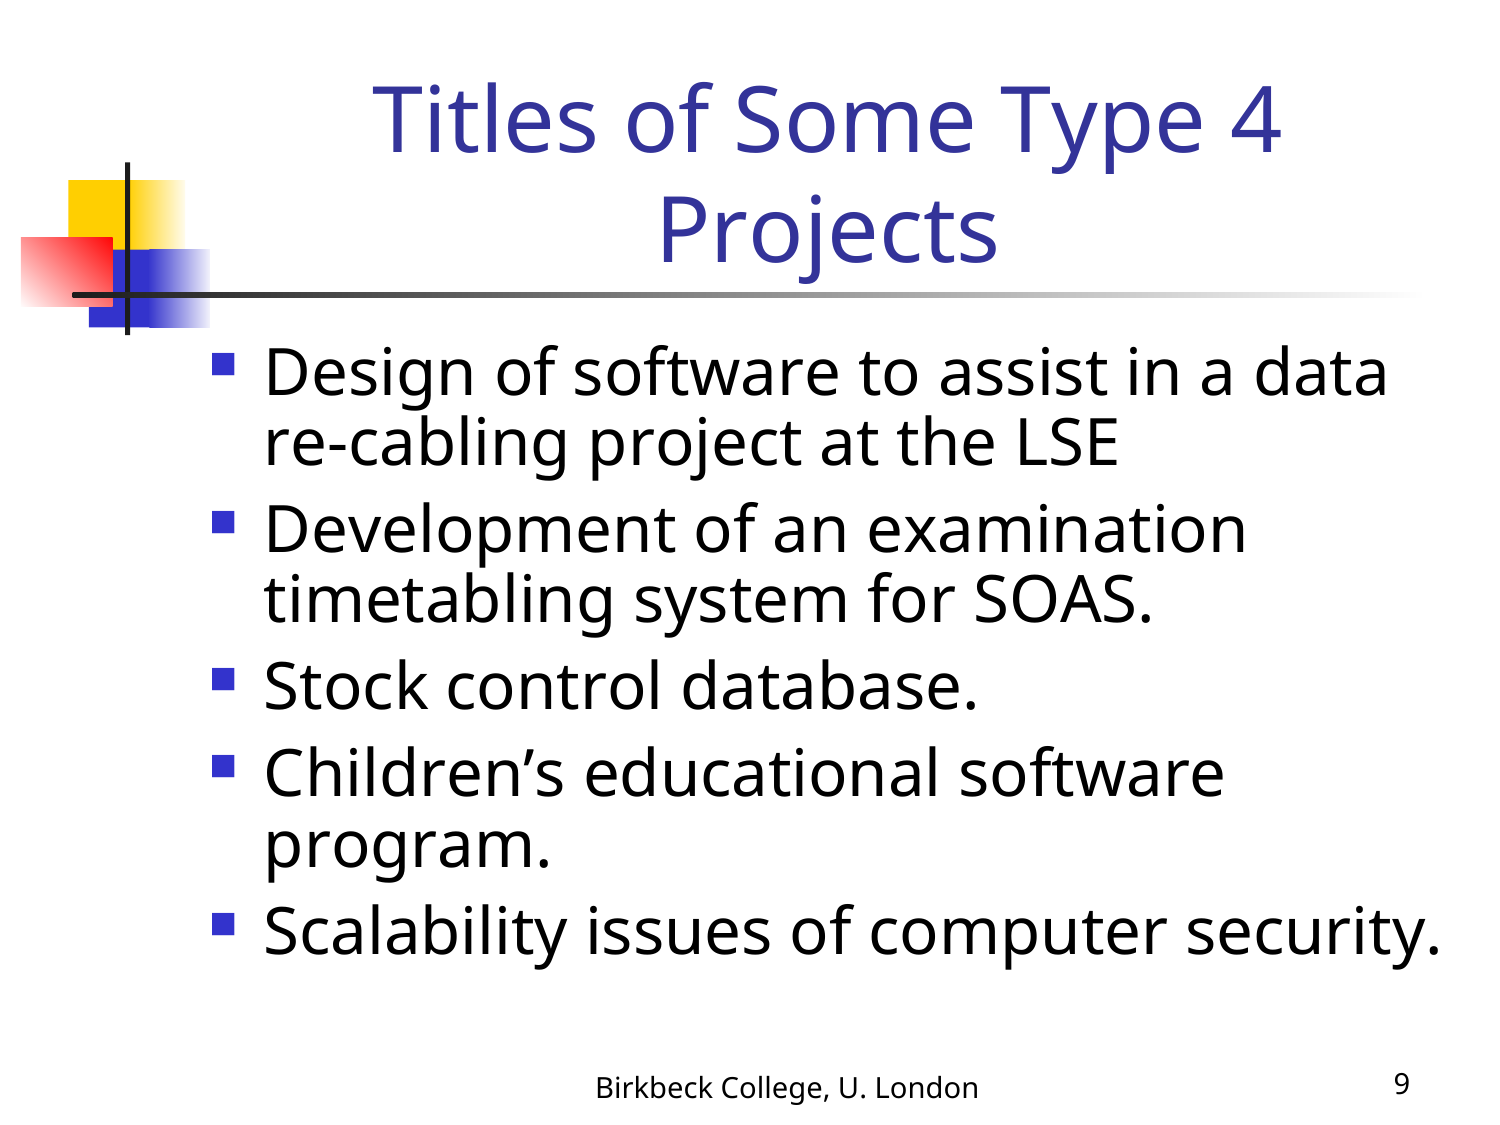

# Titles of Some Type 4 Projects
Design of software to assist in a data re-cabling project at the LSE
Development of an examination timetabling system for SOAS.
Stock control database.
Children’s educational software program.
Scalability issues of computer security.
Birkbeck College, U. London